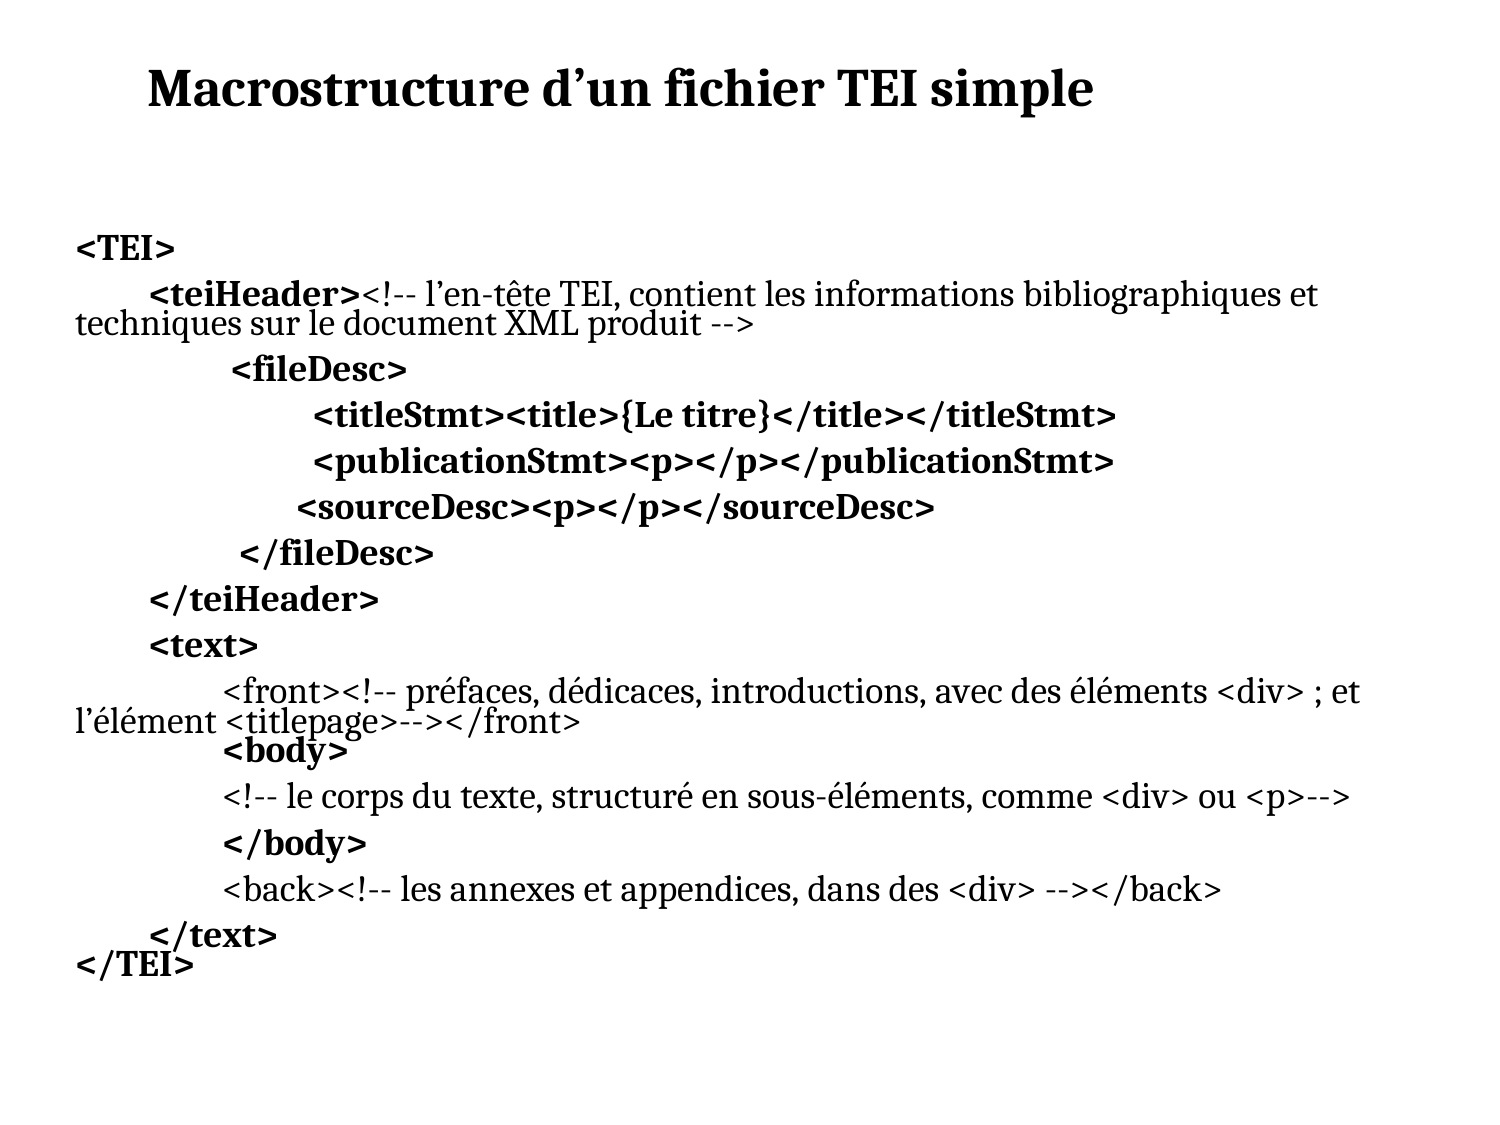

# Macrostructure d’un fichier TEI simple
<TEI>
	<teiHeader><!-- l’en-tête TEI, contient les informations bibliographiques et techniques sur le document XML produit -->
		 <fileDesc>
 			 <titleStmt><title>{Le titre}</title></titleStmt>
 			 <publicationStmt><p></p></publicationStmt>
 			<sourceDesc><p></p></sourceDesc>
		 </fileDesc>
	</teiHeader>
	<text>
		<front><!-- préfaces, dédicaces, introductions, avec des éléments <div> ; et l’élément <titlepage>--></front>
		<body>
		<!-- le corps du texte, structuré en sous-éléments, comme <div> ou <p>-->
		</body>
		<back><!-- les annexes et appendices, dans des <div> --></back>
	</text>
</TEI>